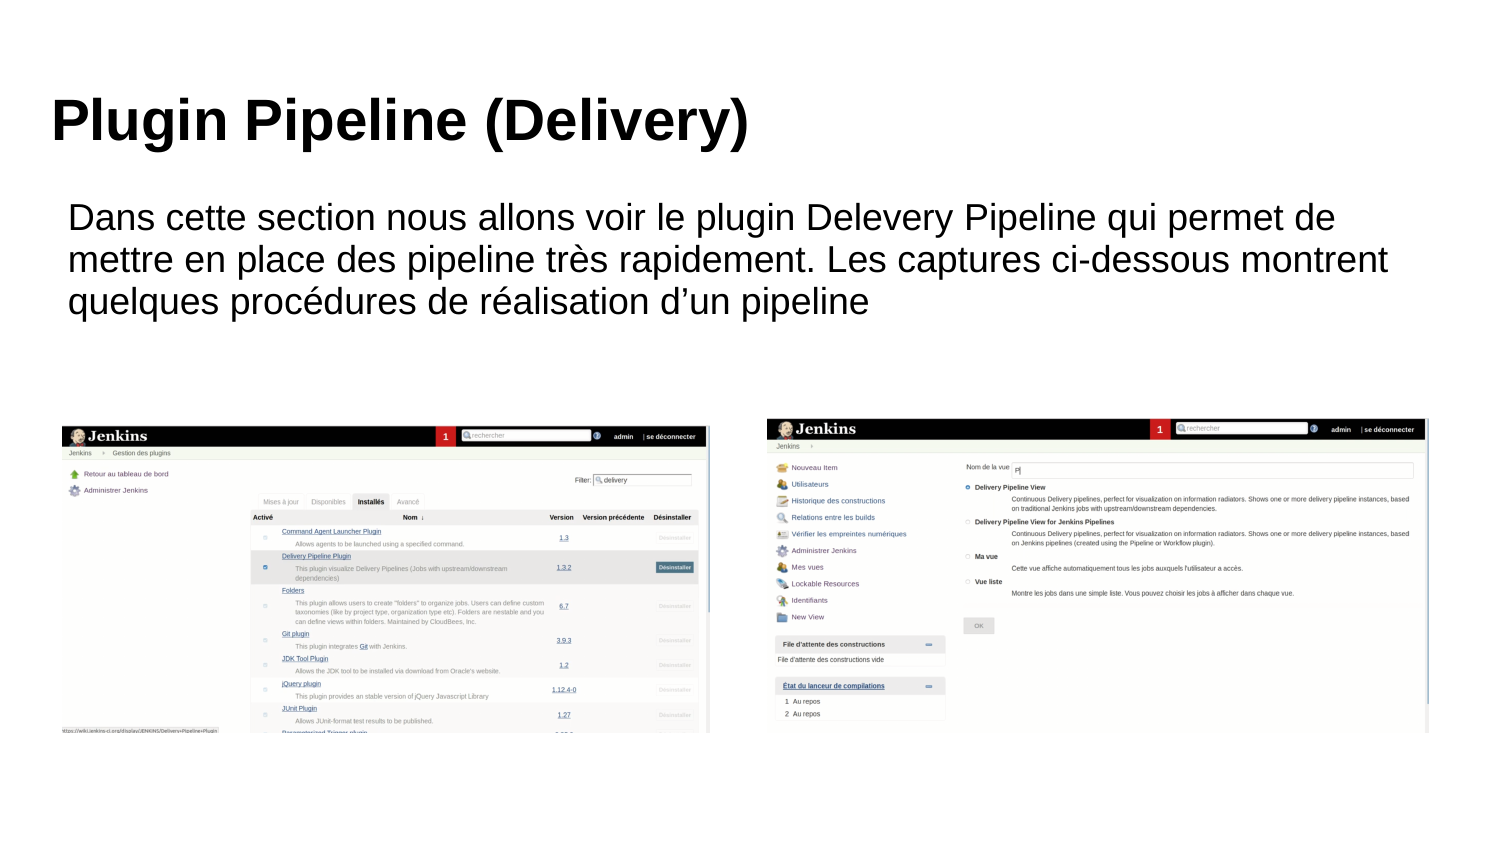

# Plugin Pipeline (Delivery)
Dans cette section nous allons voir le plugin Delevery Pipeline qui permet de mettre en place des pipeline très rapidement. Les captures ci-dessous montrent quelques procédures de réalisation d’un pipeline